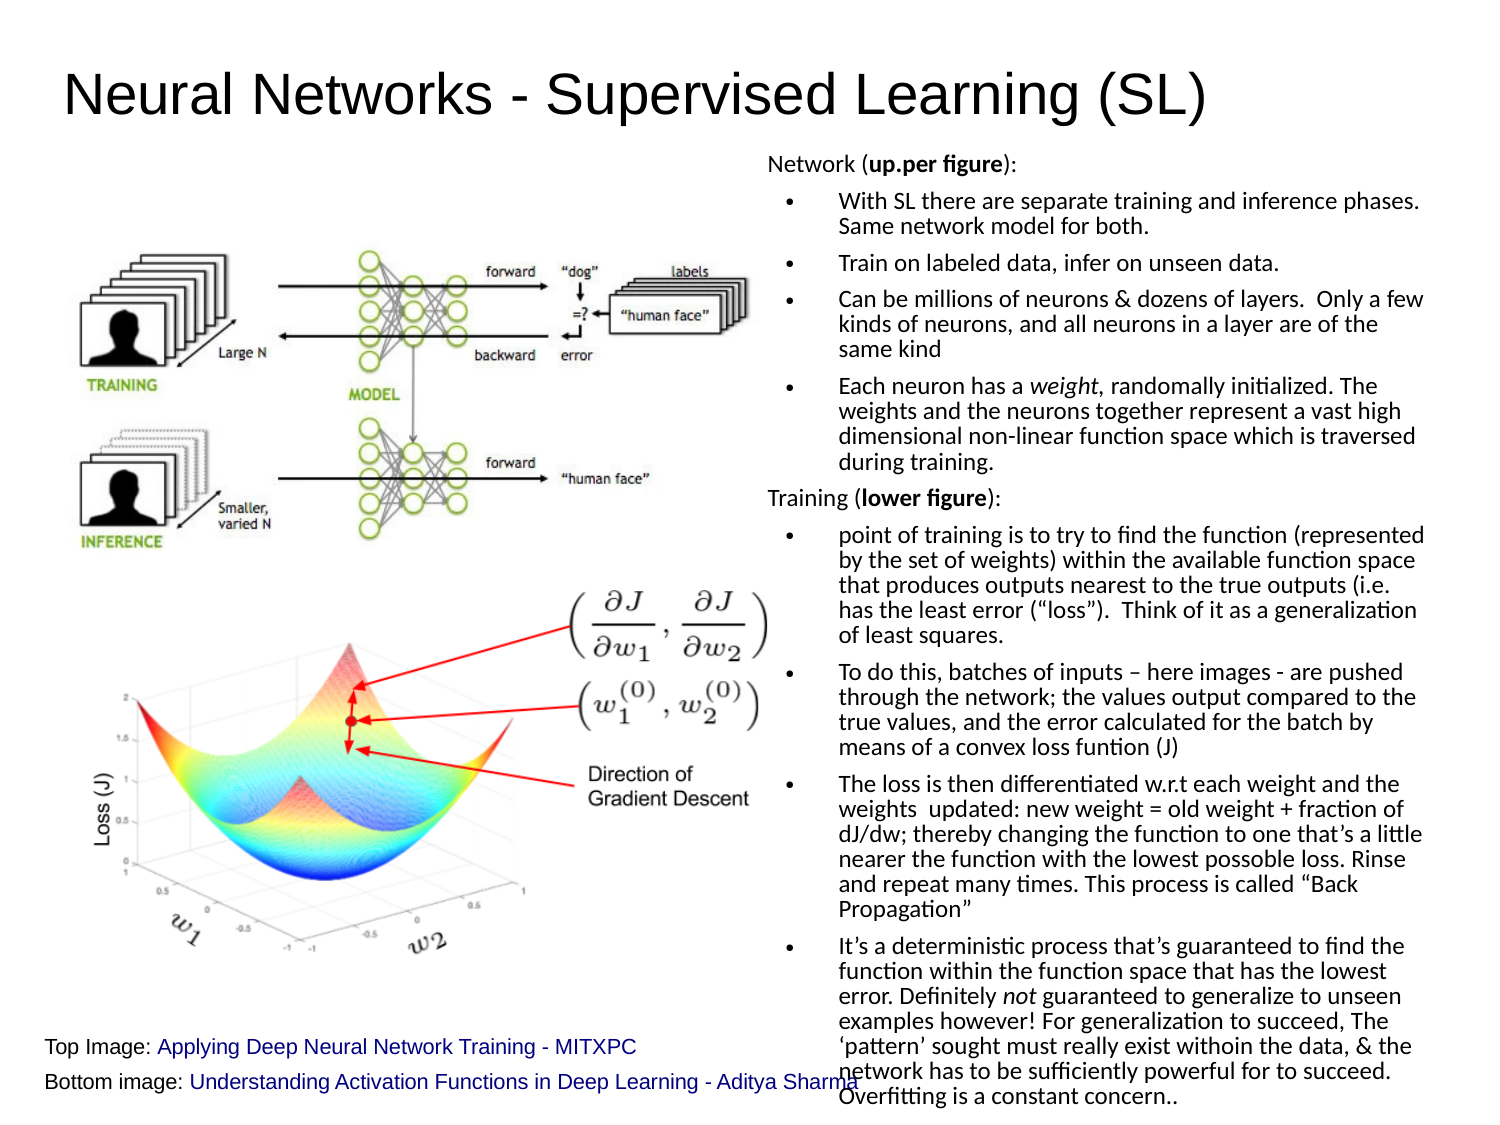

# Neural Networks - Supervised Learning (SL)
Network (up.per figure):
With SL there are separate training and inference phases. Same network model for both.
Train on labeled data, infer on unseen data.
Can be millions of neurons & dozens of layers. Only a few kinds of neurons, and all neurons in a layer are of the same kind
Each neuron has a weight, randomally initialized. The weights and the neurons together represent a vast high dimensional non-linear function space which is traversed during training.
Training (lower figure):
point of training is to try to find the function (represented by the set of weights) within the available function space that produces outputs nearest to the true outputs (i.e. has the least error (“loss”). Think of it as a generalization of least squares.
To do this, batches of inputs – here images - are pushed through the network; the values output compared to the true values, and the error calculated for the batch by means of a convex loss funtion (J)
The loss is then differentiated w.r.t each weight and the weights updated: new weight = old weight + fraction of dJ/dw; thereby changing the function to one that’s a little nearer the function with the lowest possoble loss. Rinse and repeat many times. This process is called “Back Propagation”
It’s a deterministic process that’s guaranteed to find the function within the function space that has the lowest error. Definitely not guaranteed to generalize to unseen examples however! For generalization to succeed, The ‘pattern’ sought must really exist withoin the data, & the network has to be sufficiently powerful for to succeed. Overfitting is a constant concern..
Top Image: Applying Deep Neural Network Training - MITXPC
Bottom image: Understanding Activation Functions in Deep Learning - Aditya Sharma